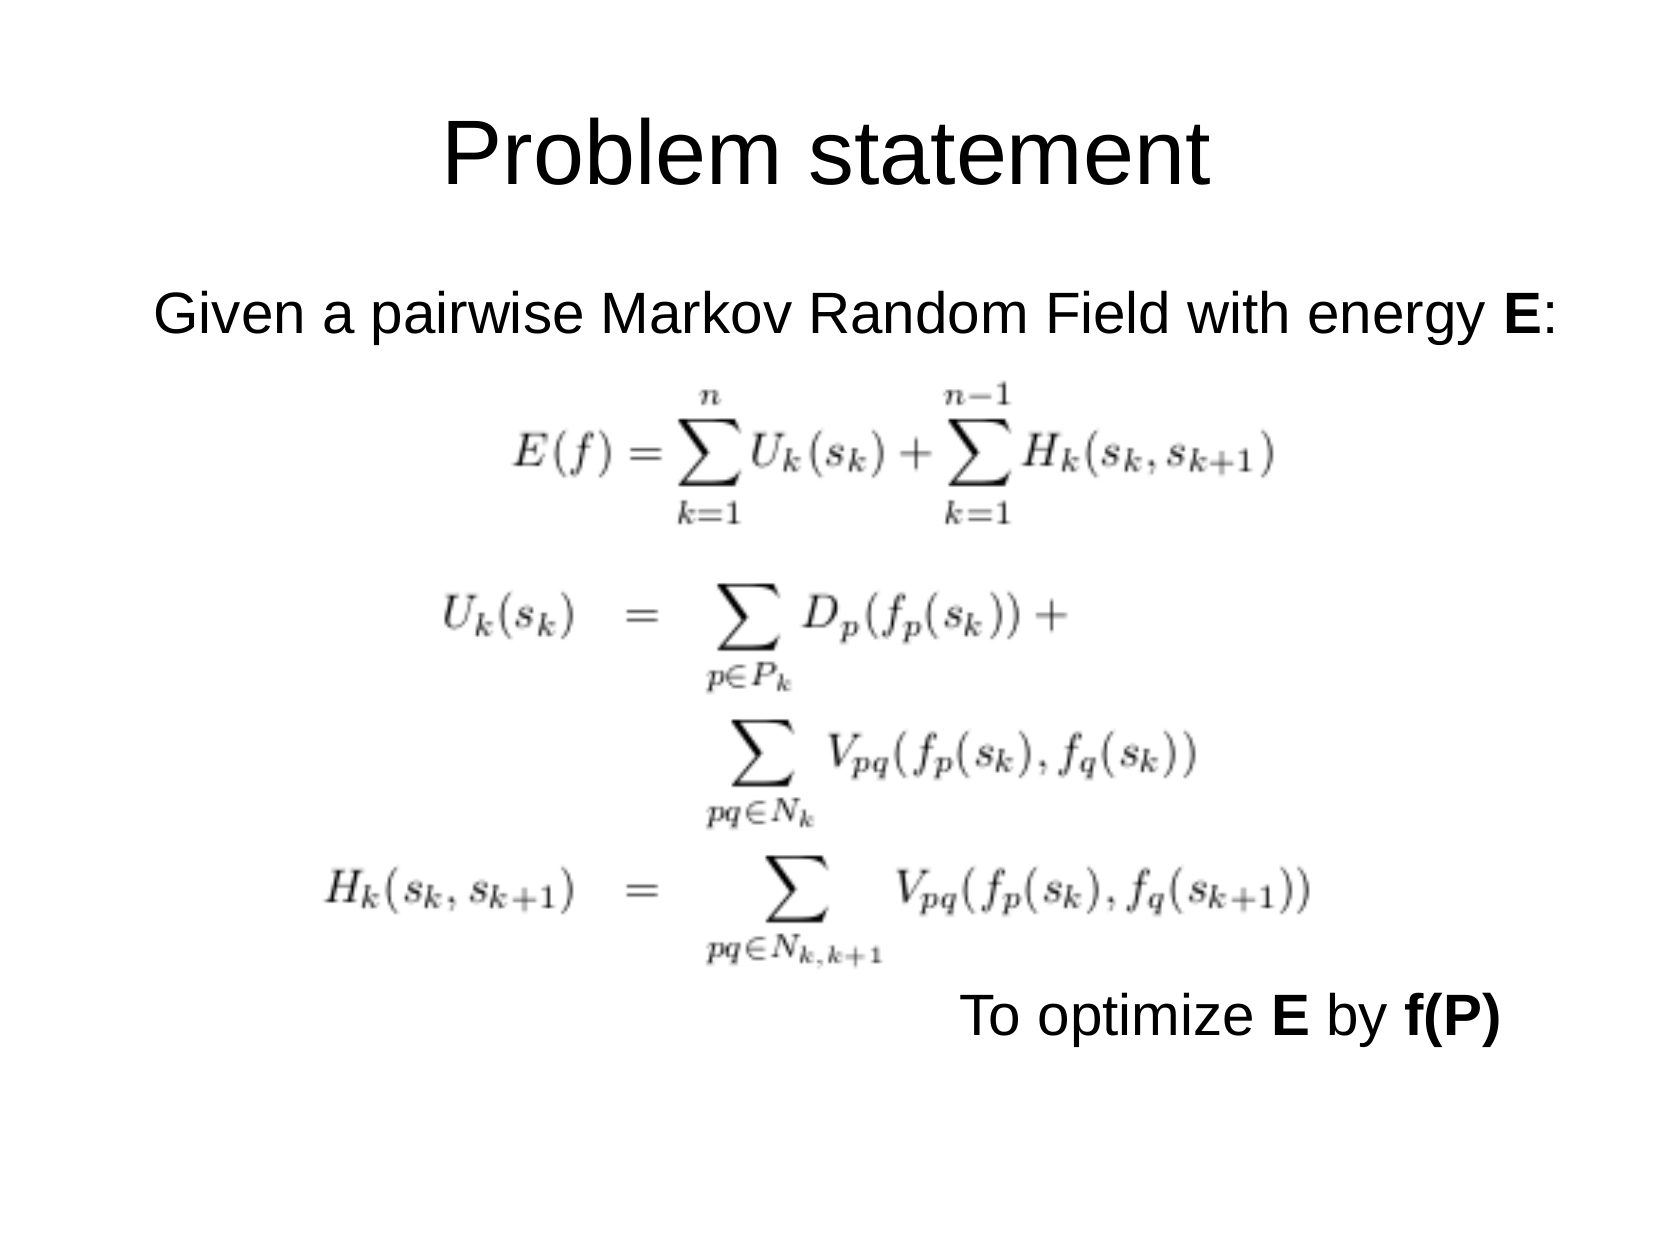

# Problem statement
Given a pairwise Markov Random Field with energy E:
To optimize E by f(P)